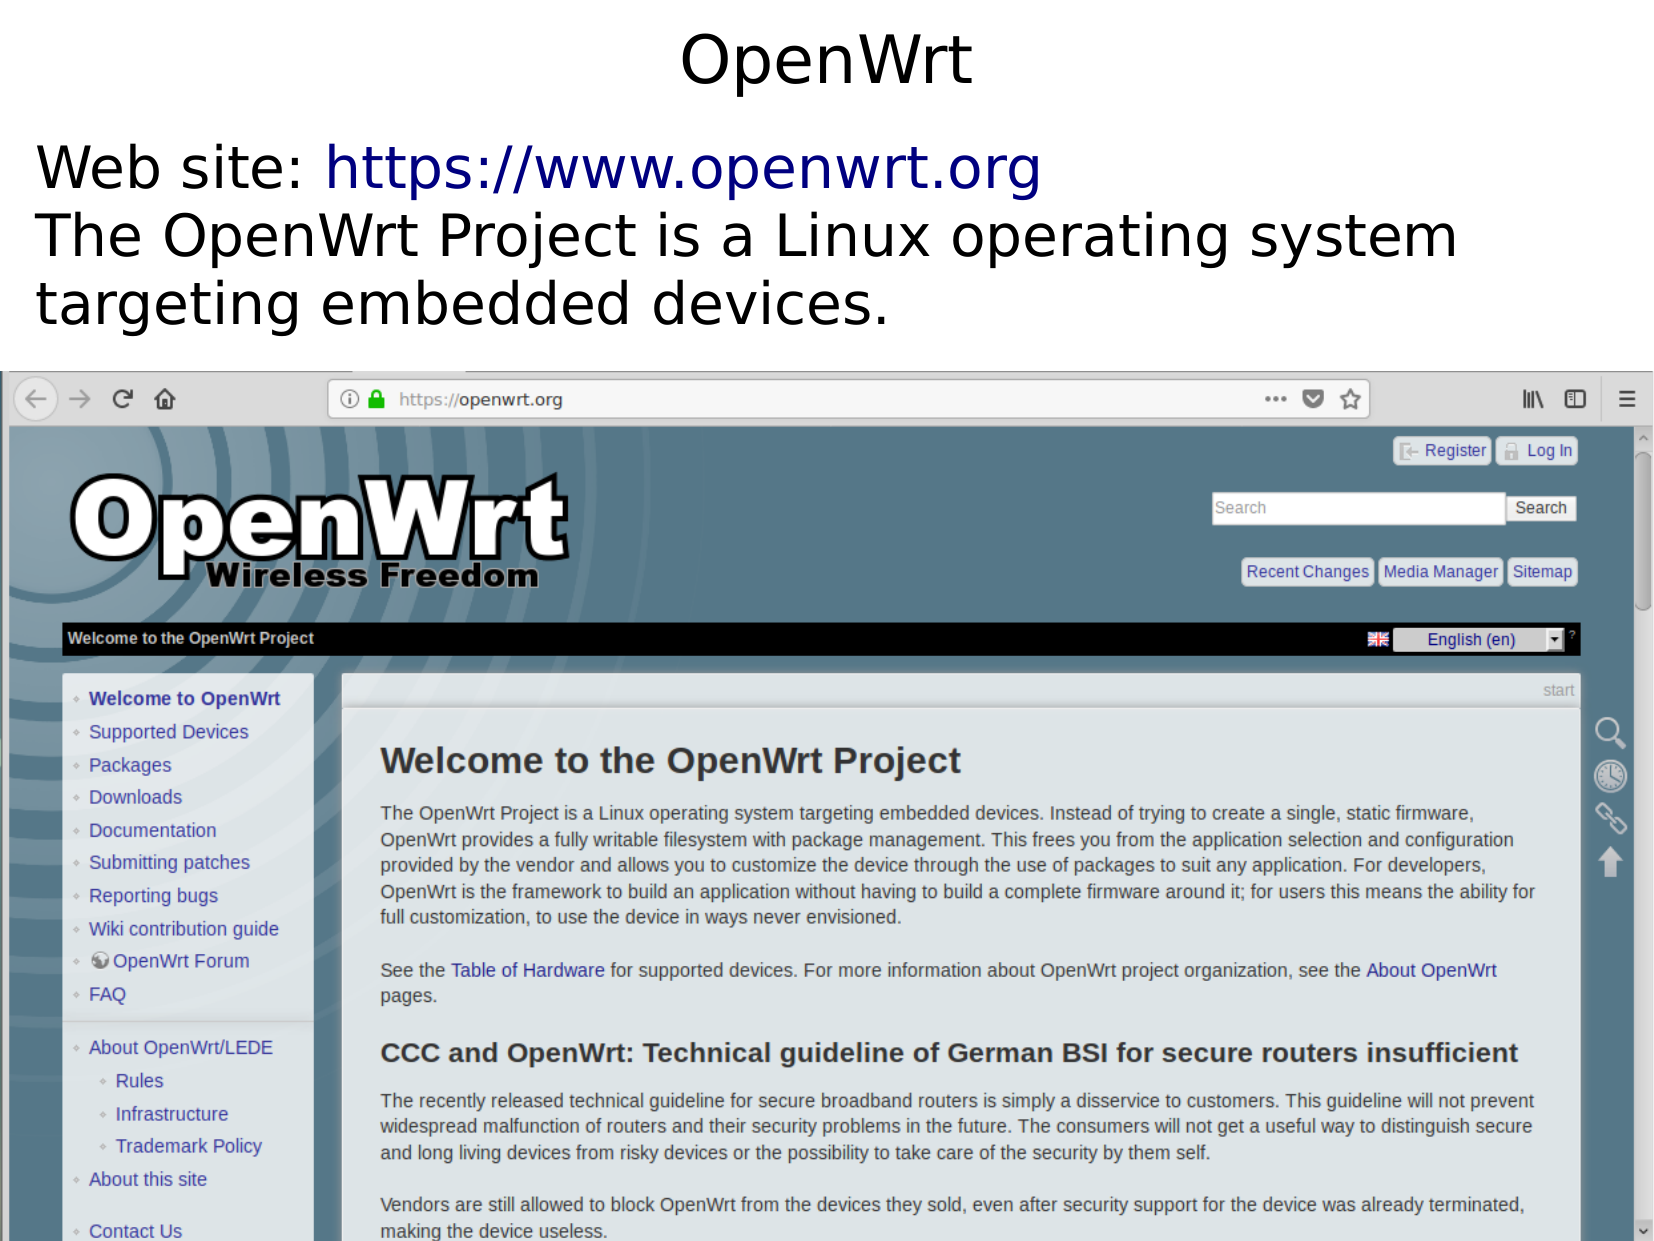

# OpenWrt
Web site: https://www.openwrt.org
The OpenWrt Project is a Linux operating system targeting embedded devices.